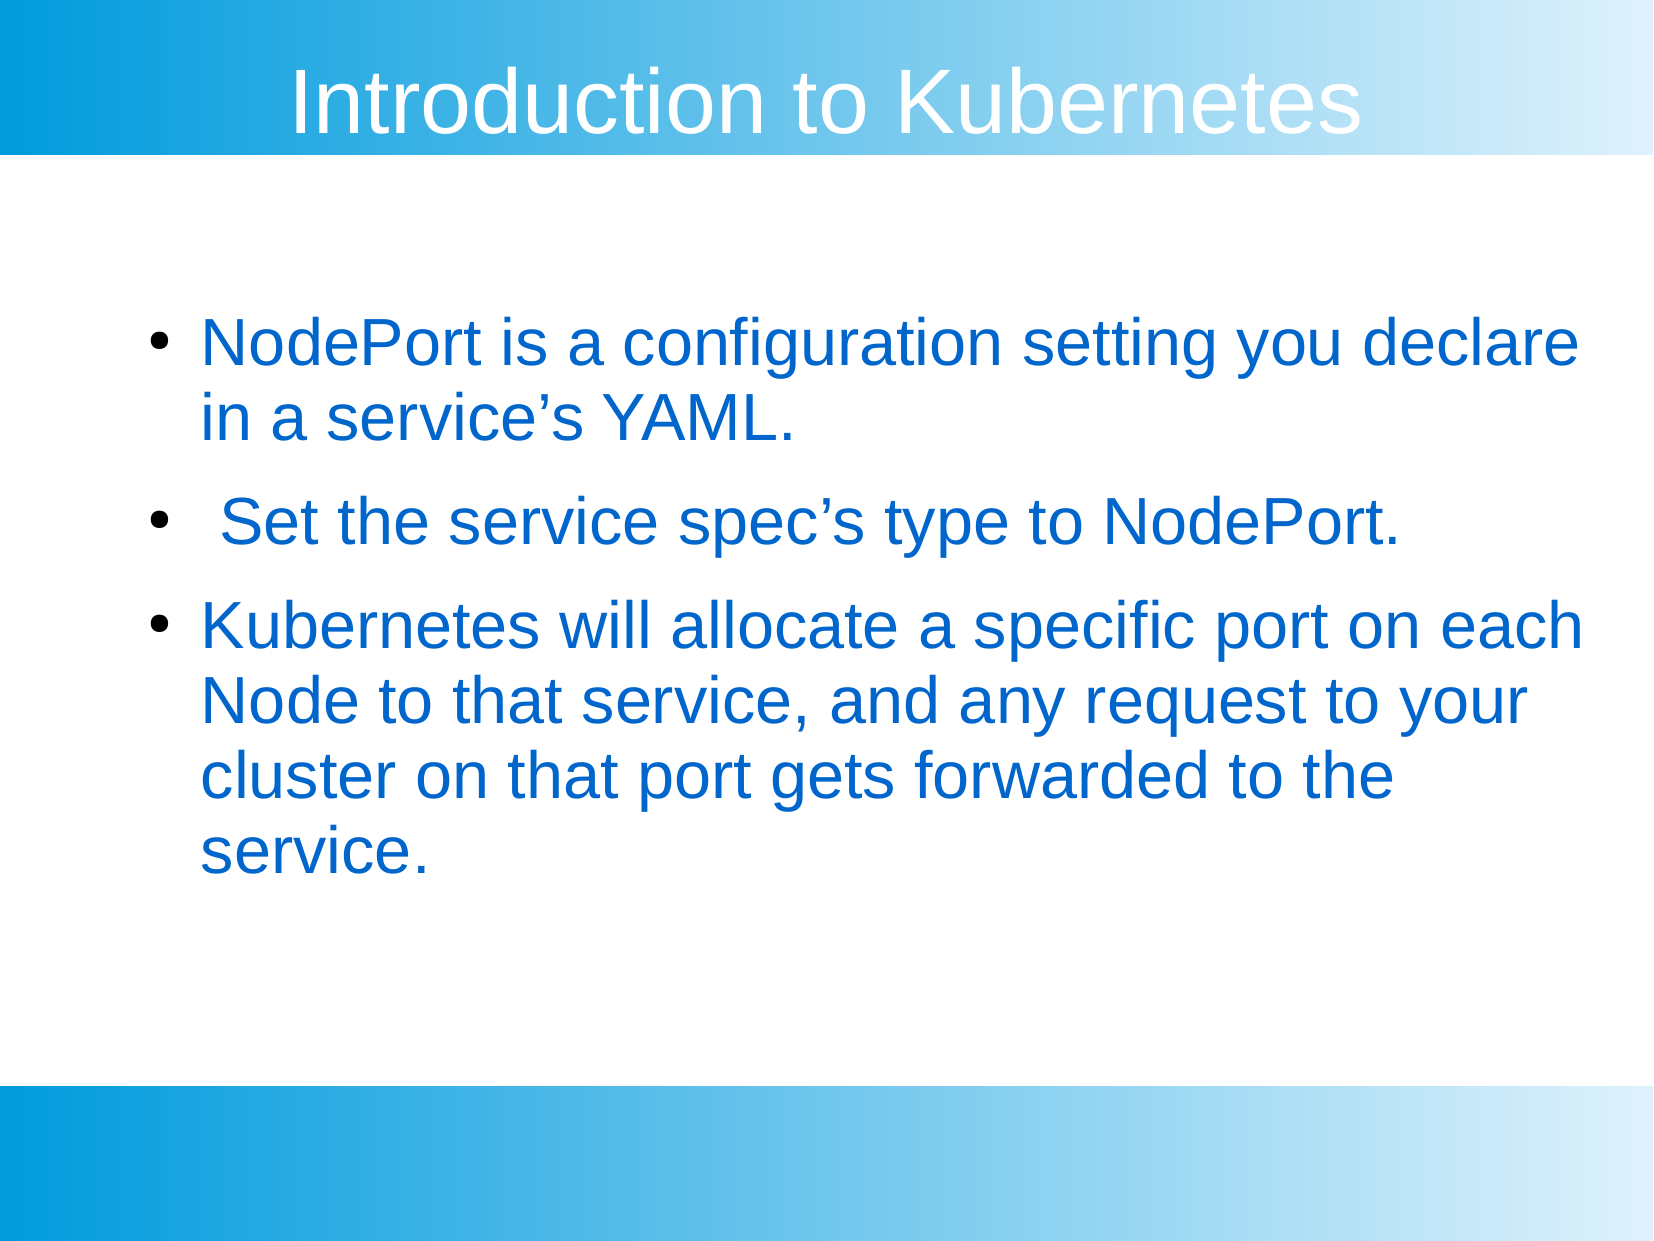

# Introduction to Kubernetes
NodePort is a configuration setting you declare in a service’s YAML.
 Set the service spec’s type to NodePort.
Kubernetes will allocate a specific port on each Node to that service, and any request to your cluster on that port gets forwarded to the service.